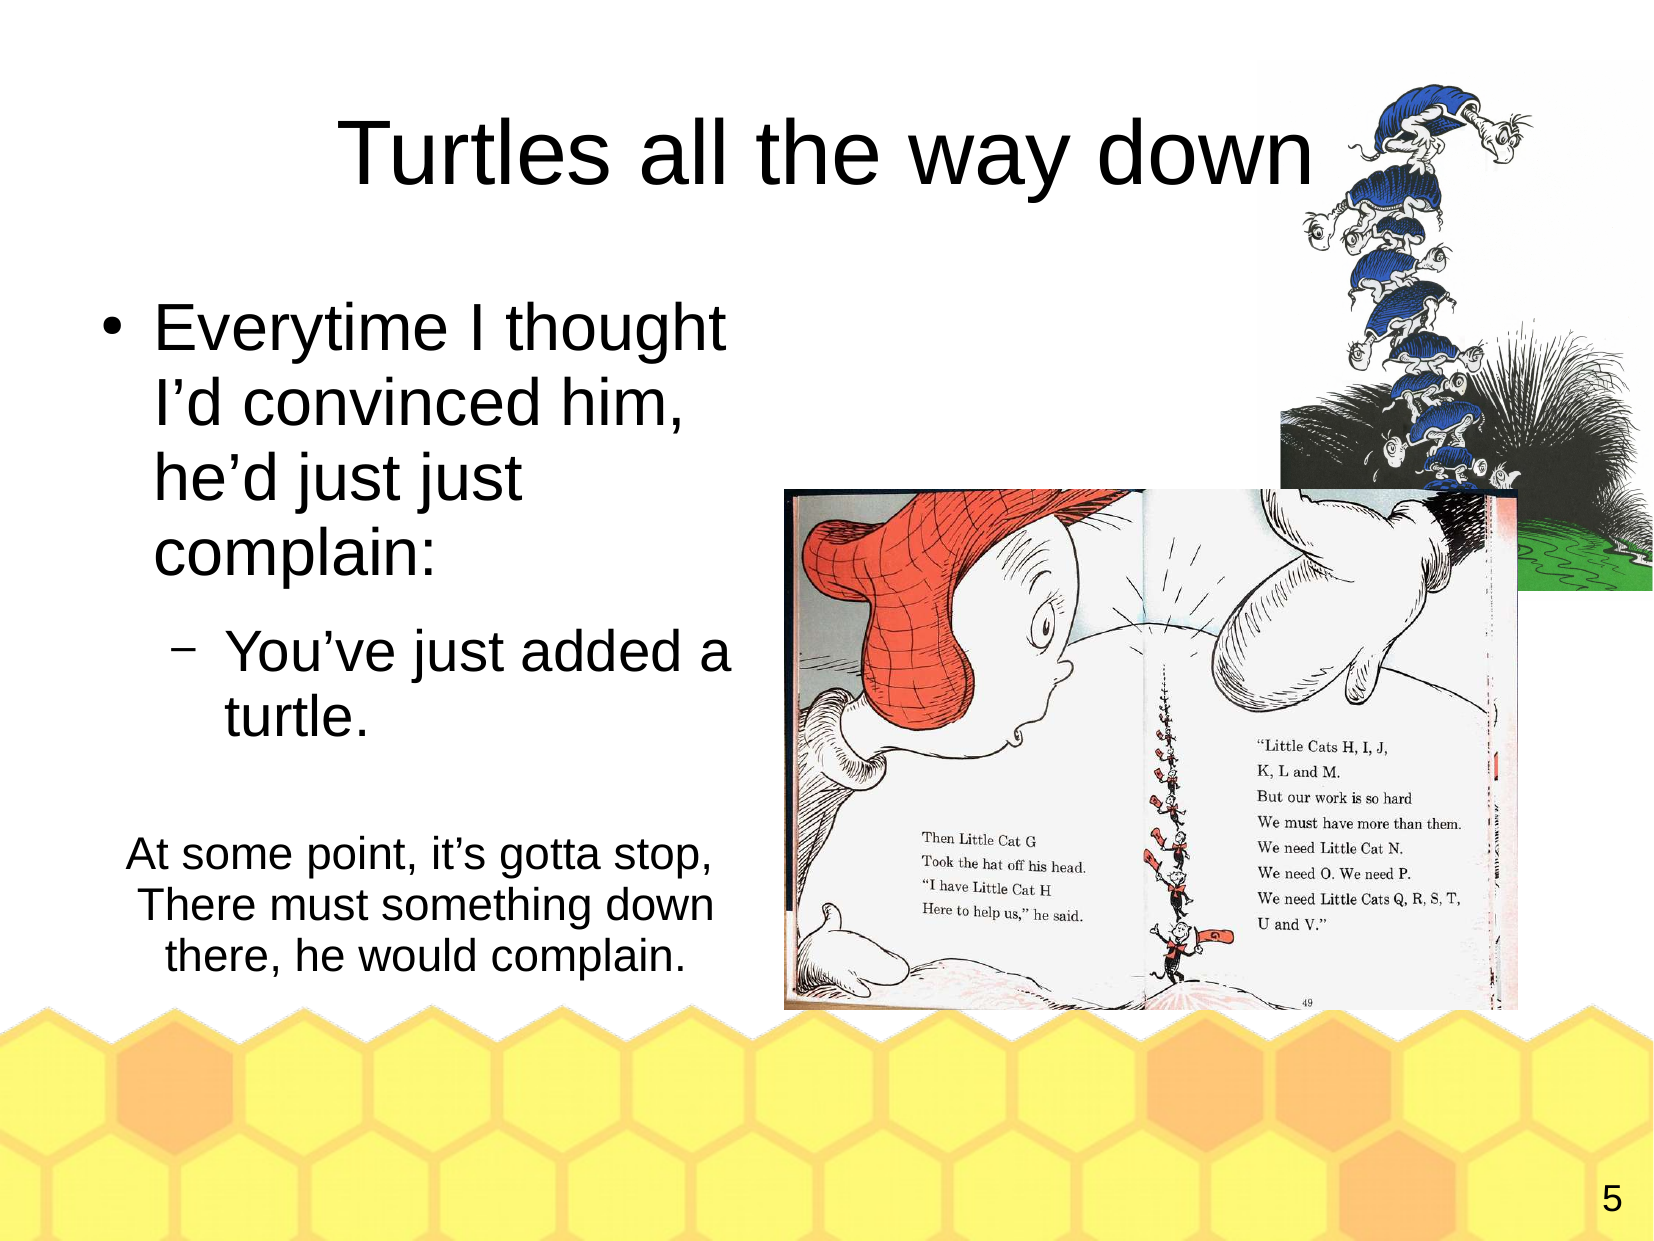

# Turtles all the way down
Everytime I thought I’d convinced him, he’d just just complain:
You’ve just added a turtle.
At some point, it’s gotta stop,
There must something down
there, he would complain.